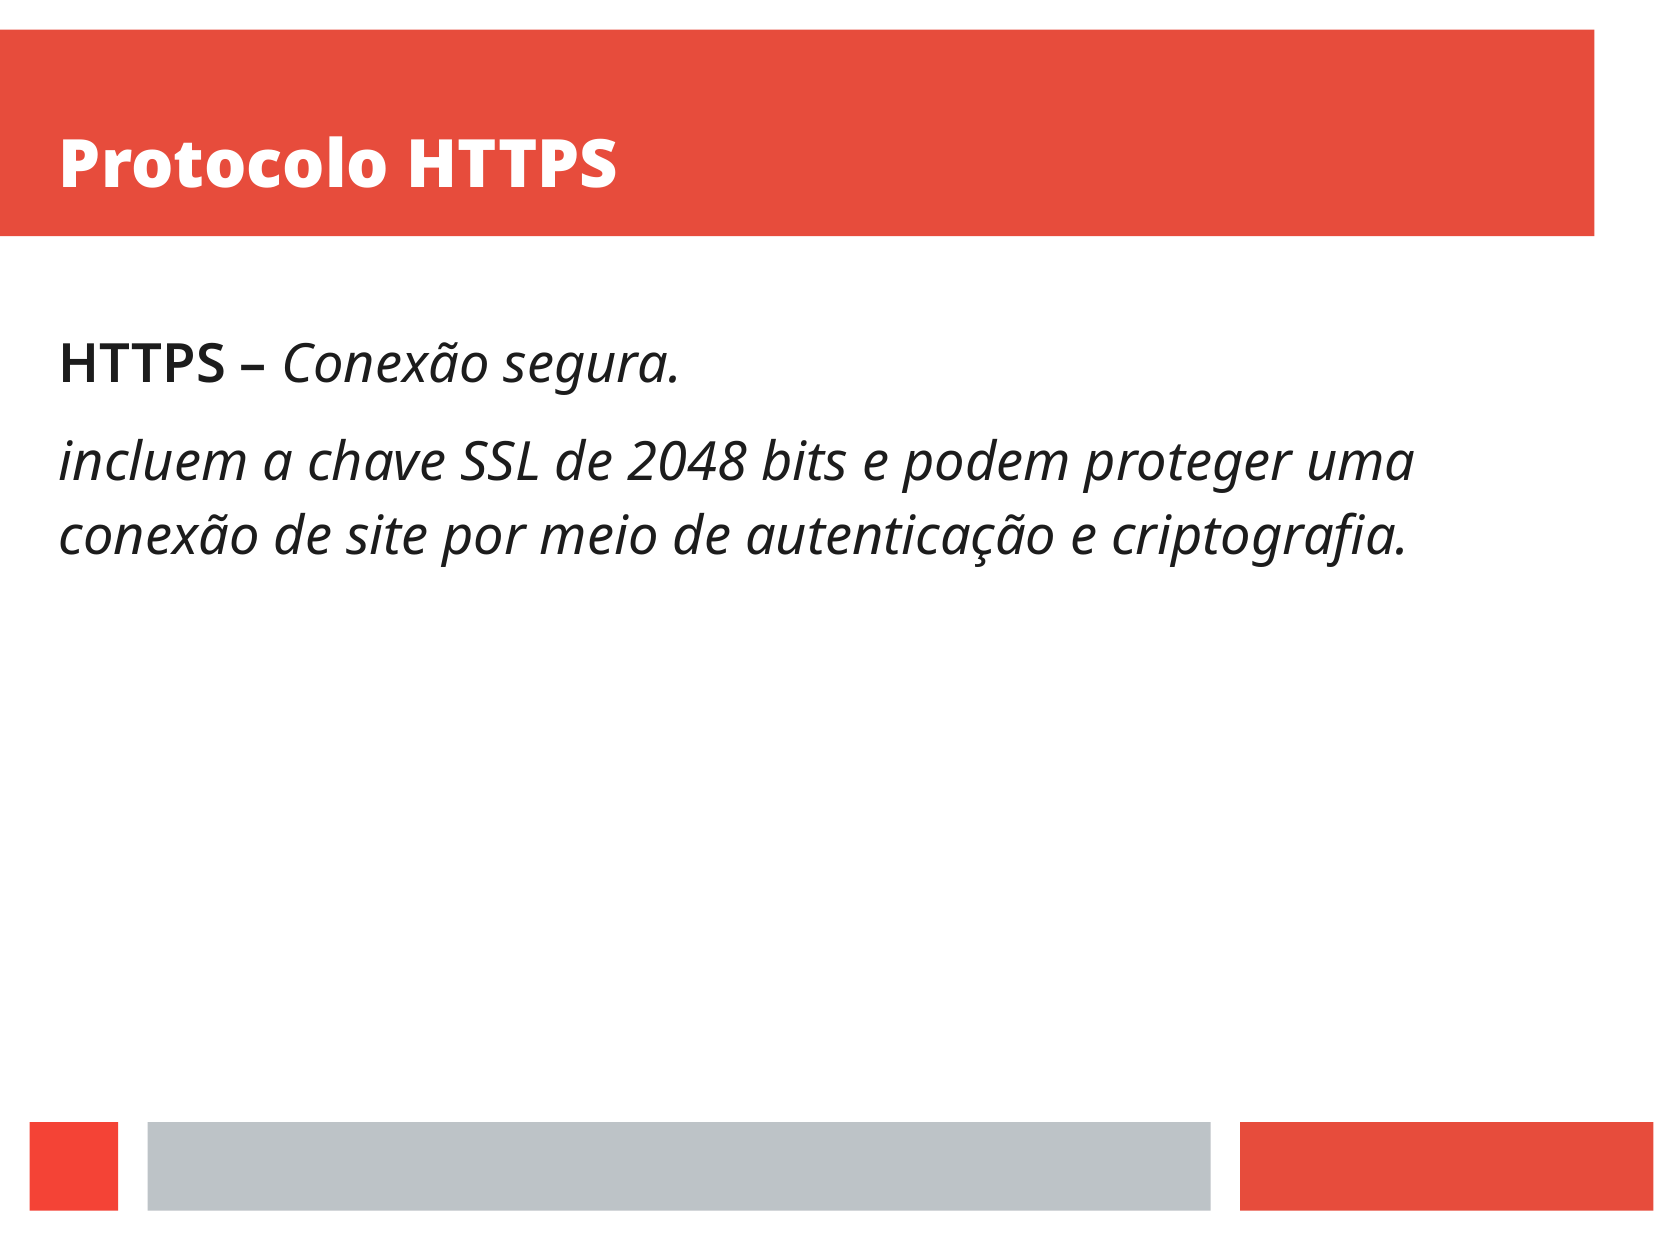

# Protocolo HTTPS
HTTPS – Conexão segura.
incluem a chave SSL de 2048 bits e podem proteger uma conexão de site por meio de autenticação e criptografia.